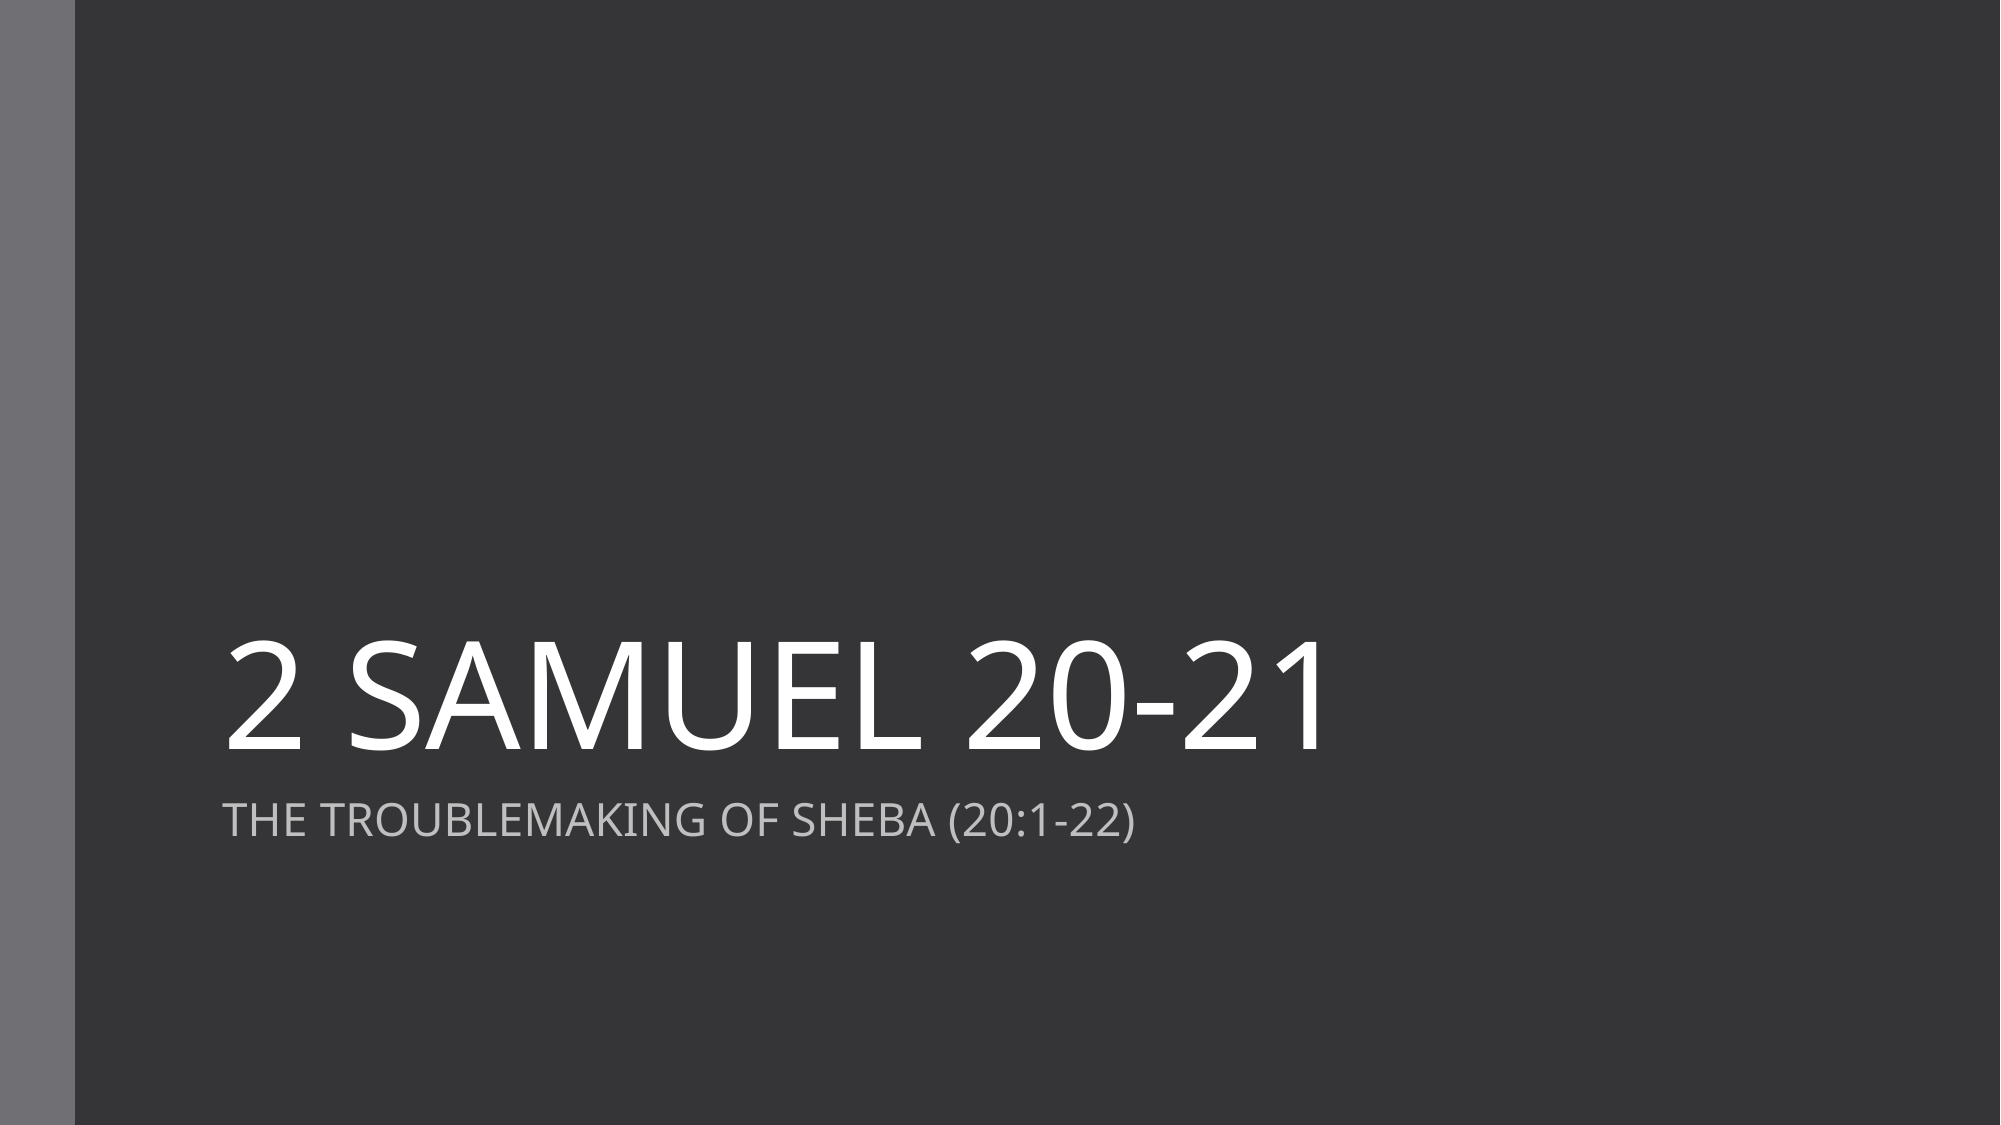

# 2 SAMUEL 20-21
THE TROUBLEMAKING OF SHEBA (20:1-22)